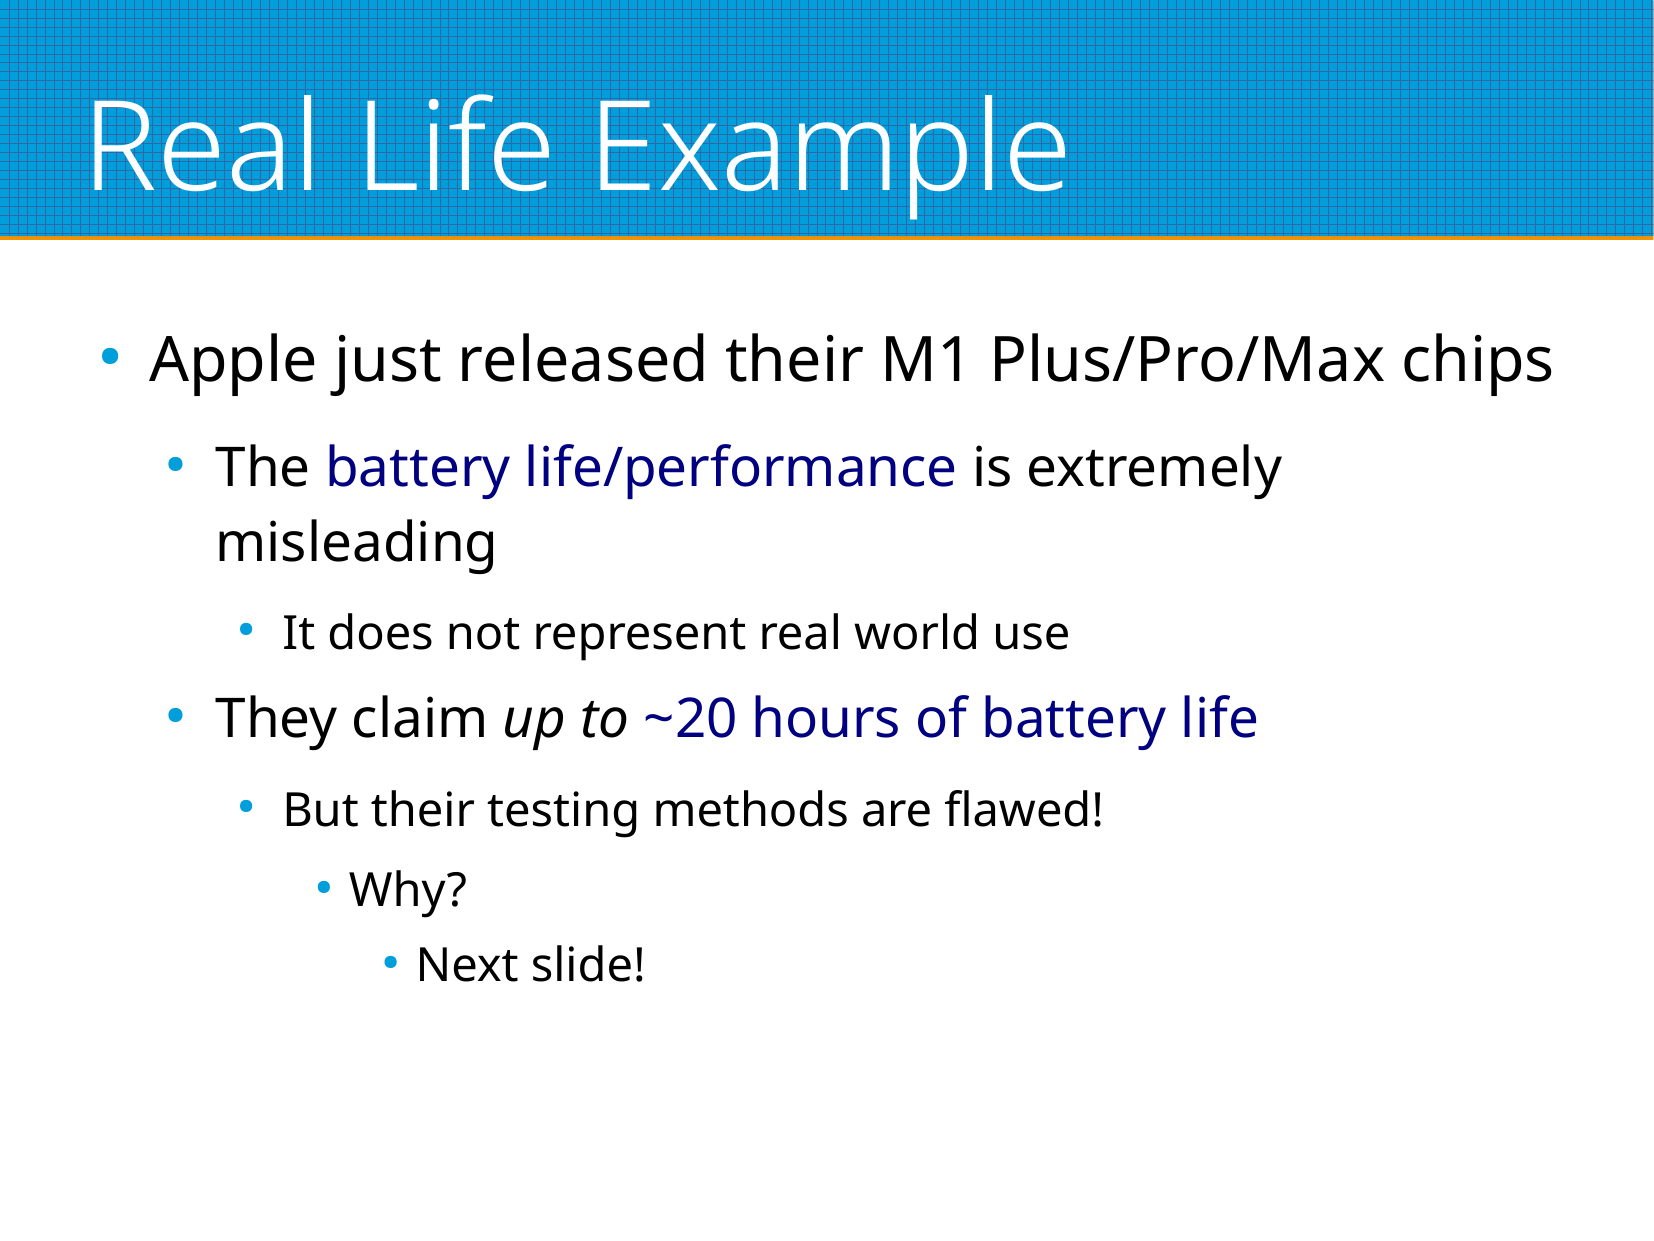

# Real Life Example
Apple just released their M1 Plus/Pro/Max chips
The battery life/performance is extremely misleading
It does not represent real world use
They claim up to ~20 hours of battery life
But their testing methods are flawed!
Why?
Next slide!